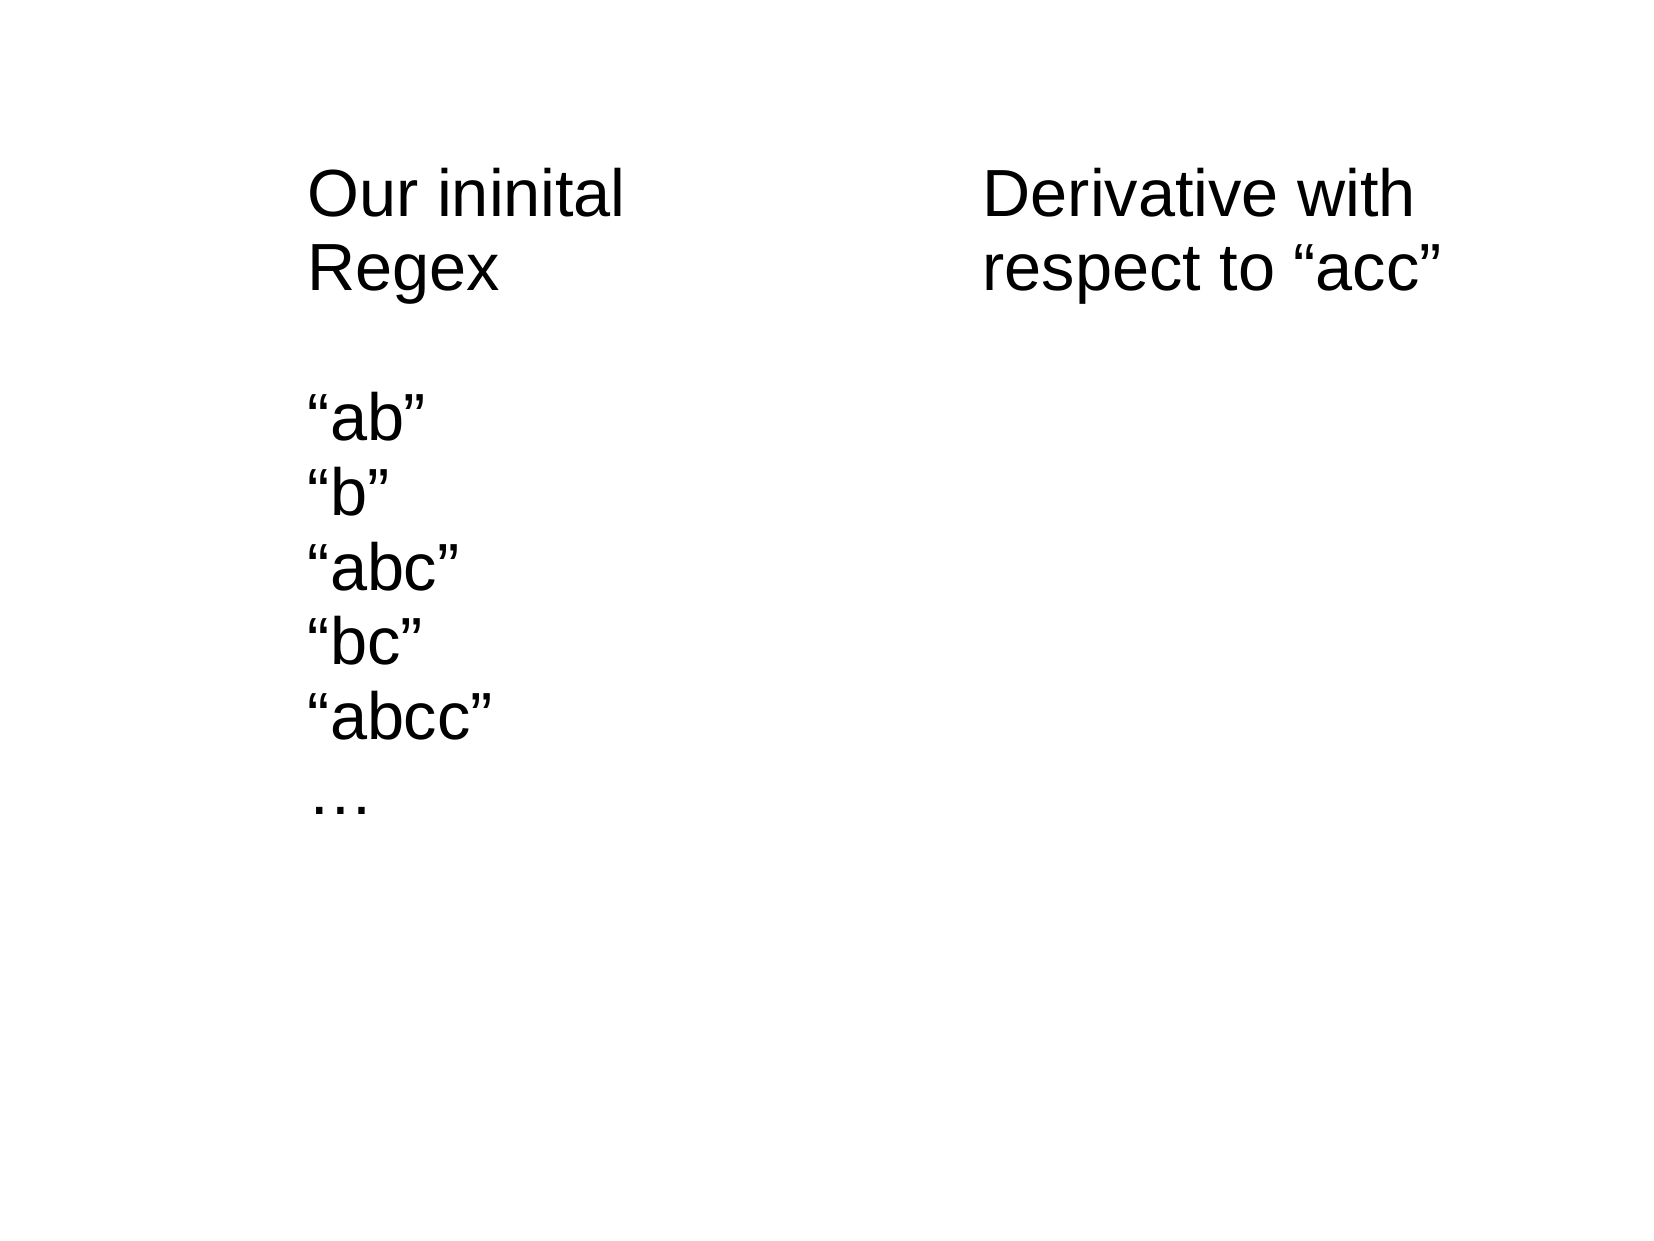

# Our ininital					Derivative with
			Regex							respect to “acc”
			“ab”
 			“b”
			“abc”
			“bc”
			“abcc”
			…